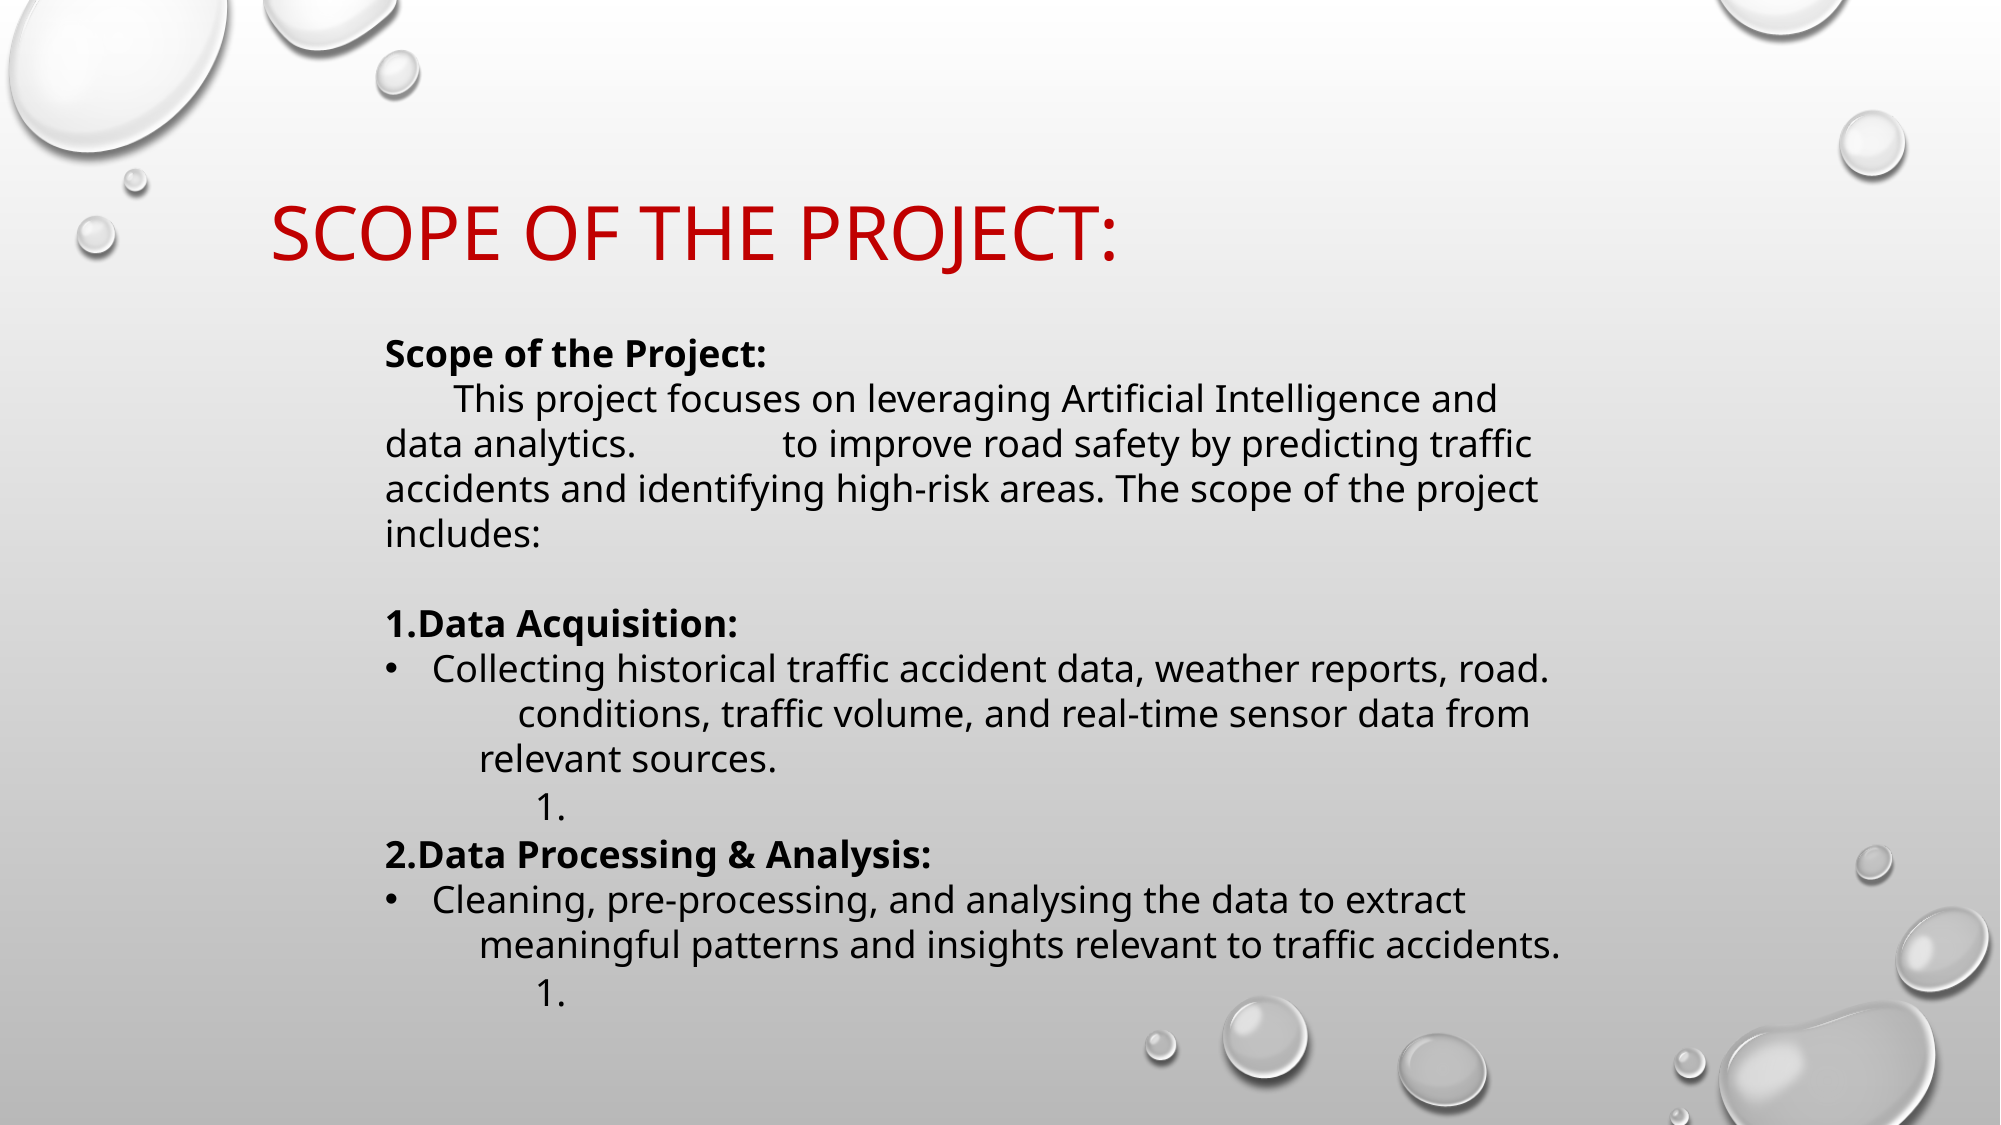

# Scope of the Project:
Scope of the Project:
 This project focuses on leveraging Artificial Intelligence and data analytics. to improve road safety by predicting traffic accidents and identifying high-risk areas. The scope of the project includes:
Data Acquisition:
Collecting historical traffic accident data, weather reports, road. conditions, traffic volume, and real-time sensor data from relevant sources.
2.Data Processing & Analysis:
Cleaning, pre-processing, and analysing the data to extract meaningful patterns and insights relevant to traffic accidents.